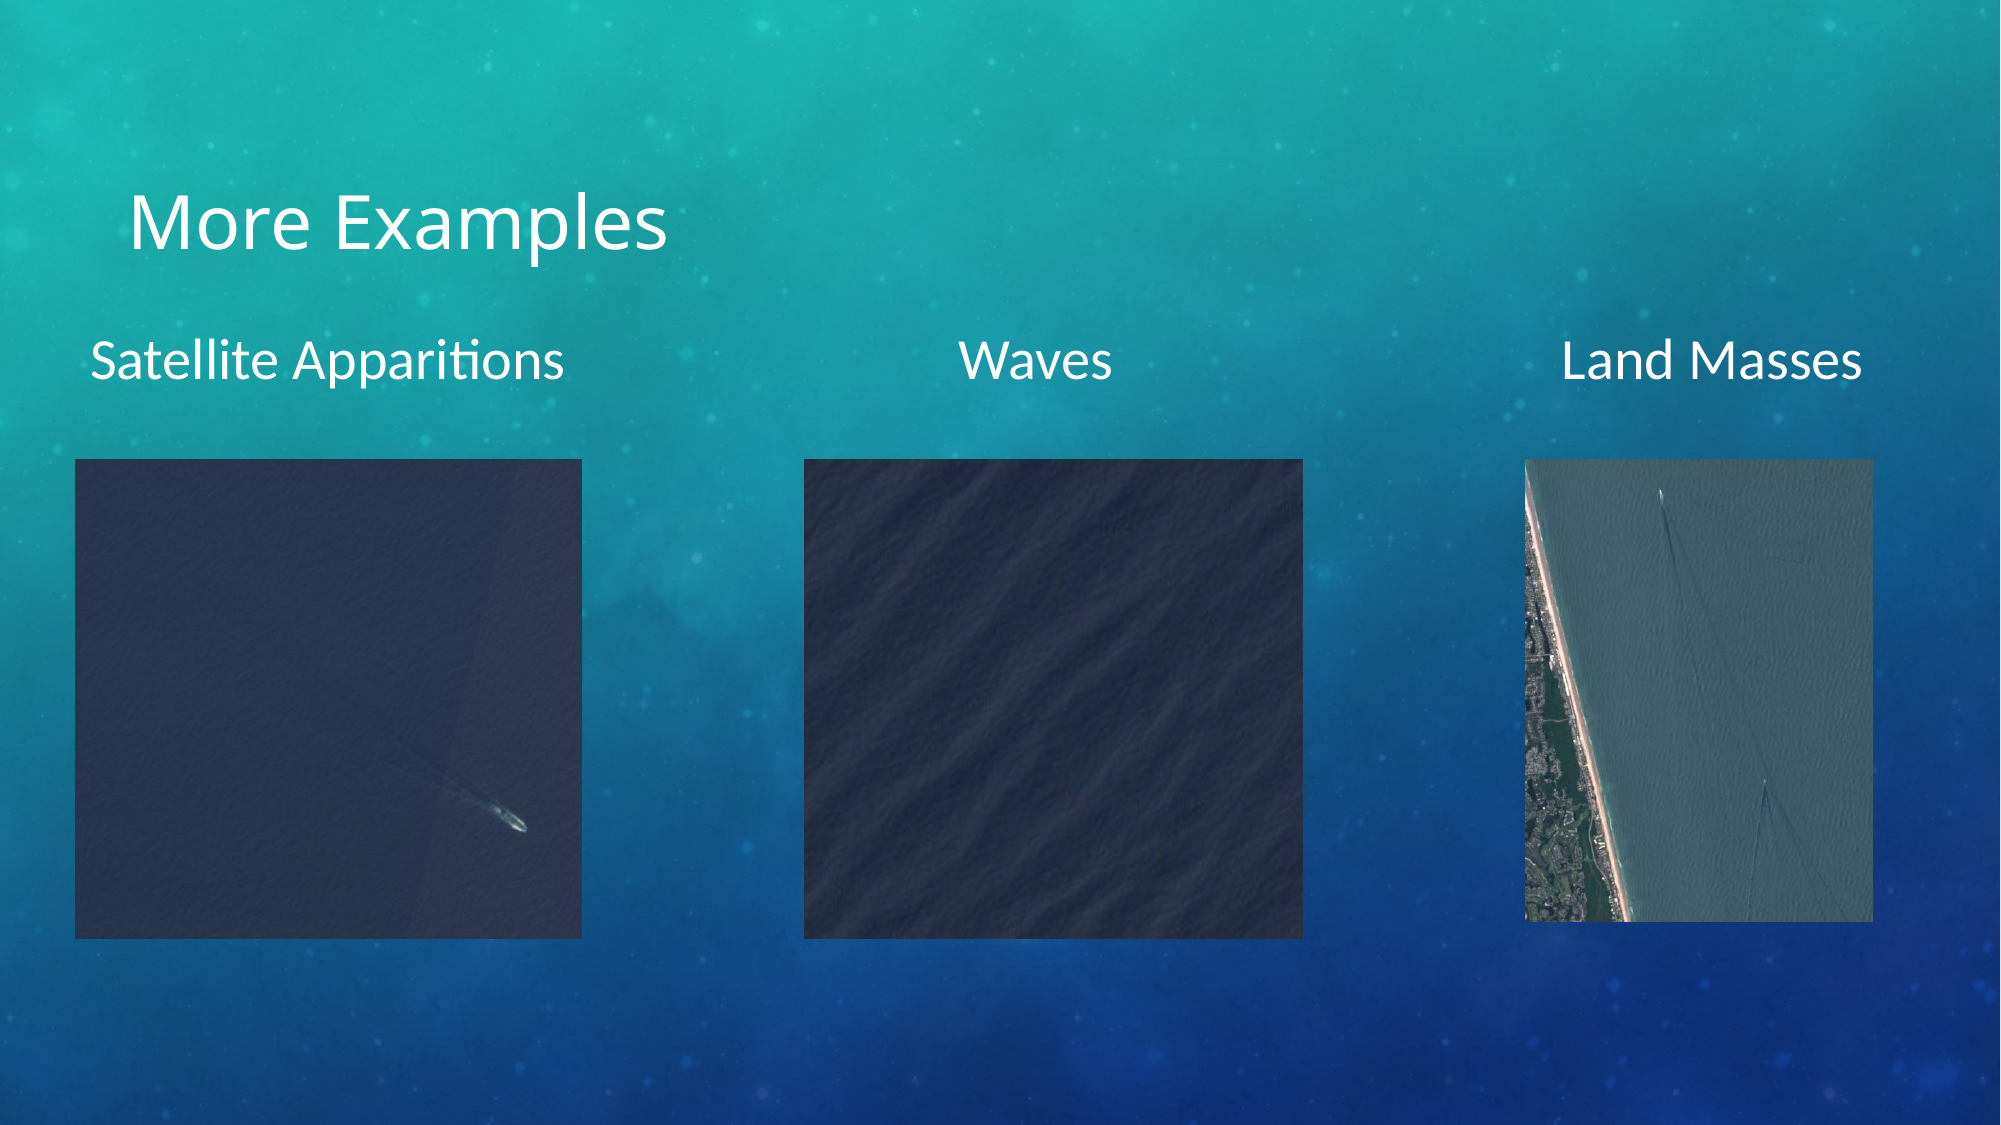

# More Examples
Satellite Apparitions
Waves
Land Masses